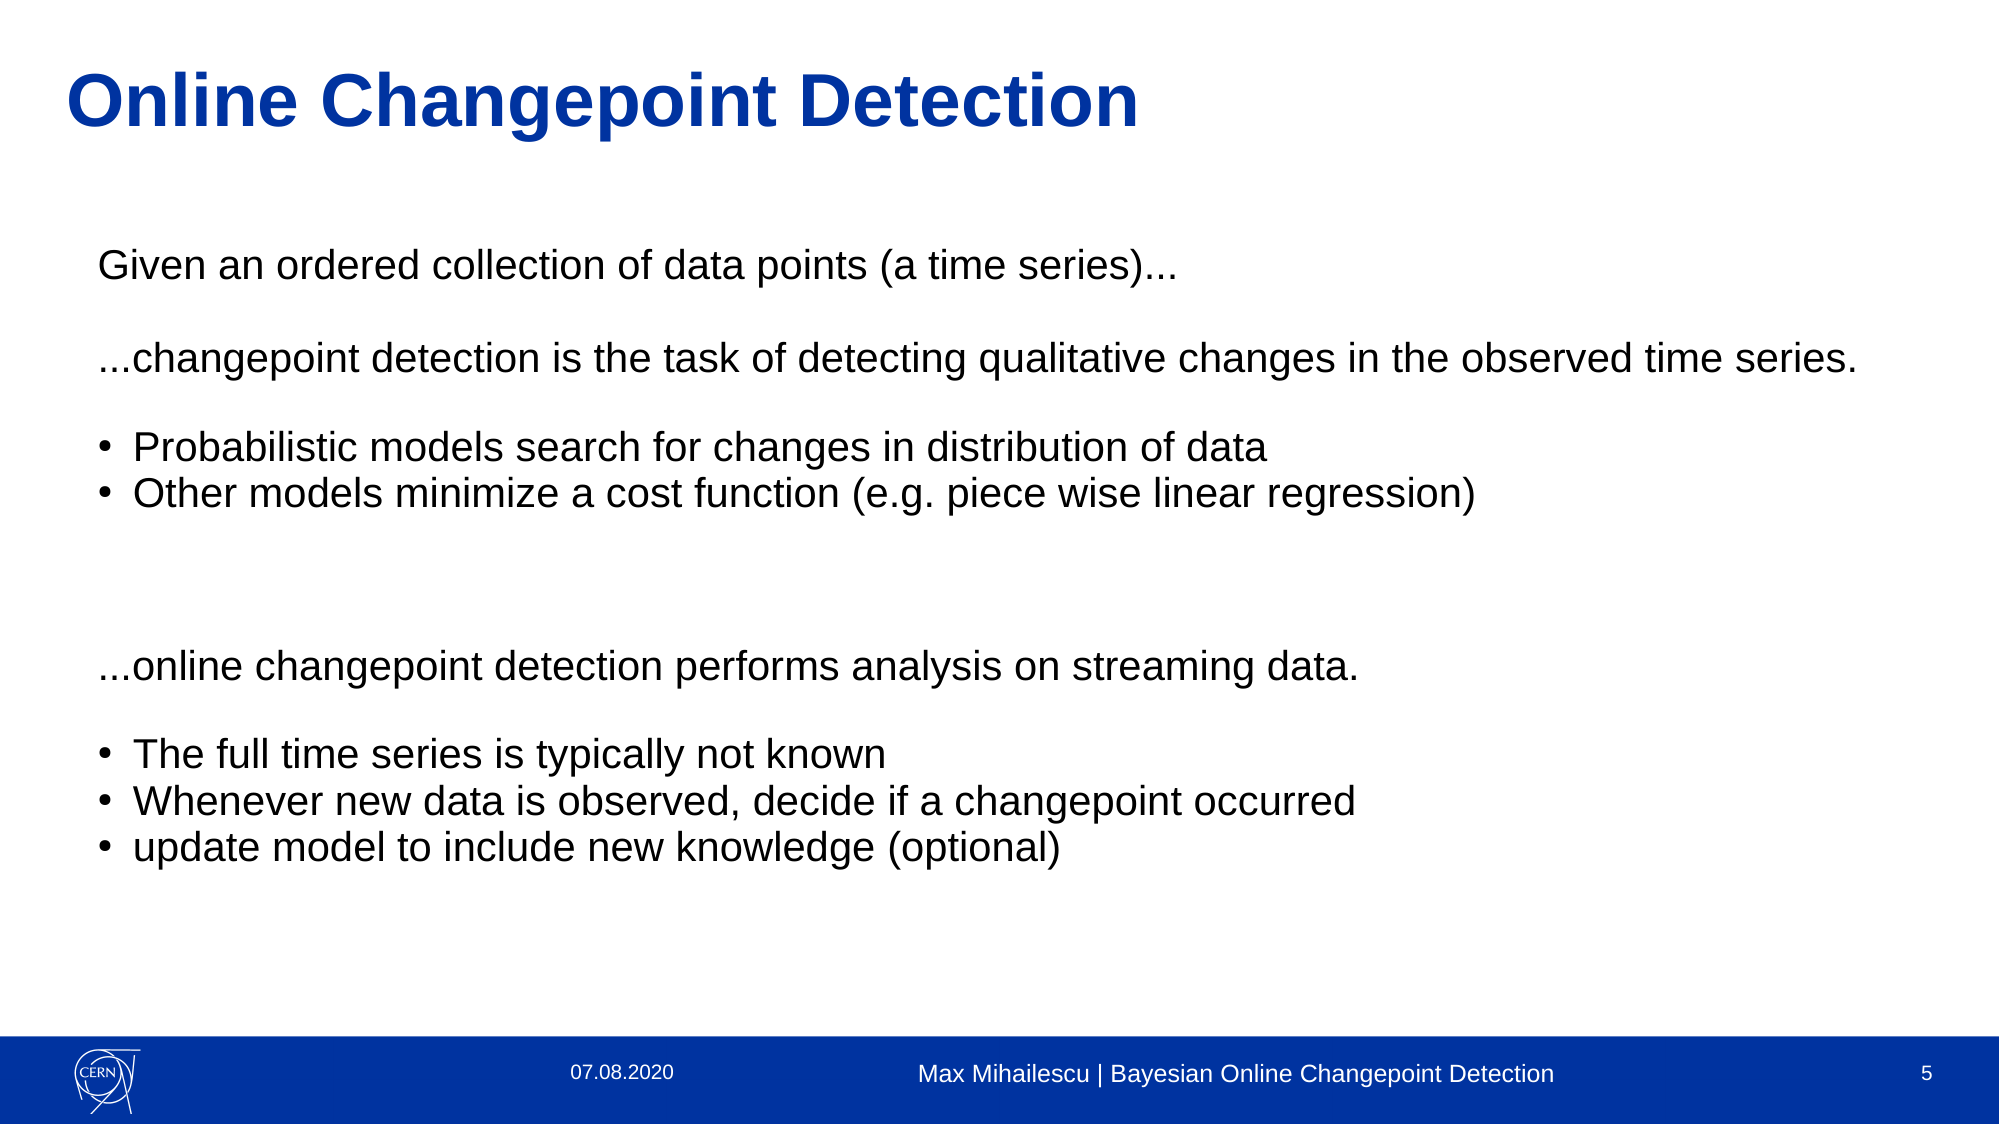

Online Changepoint Detection
Given an ordered collection of data points (a time series)...
...changepoint detection is the task of detecting qualitative changes in the observed time series.
Probabilistic models search for changes in distribution of data
Other models minimize a cost function (e.g. piece wise linear regression)
...online changepoint detection performs analysis on streaming data.
The full time series is typically not known
Whenever new data is observed, decide if a changepoint occurred
update model to include new knowledge (optional)
07.08.2020
Max Mihailescu | Bayesian Online Changepoint Detection